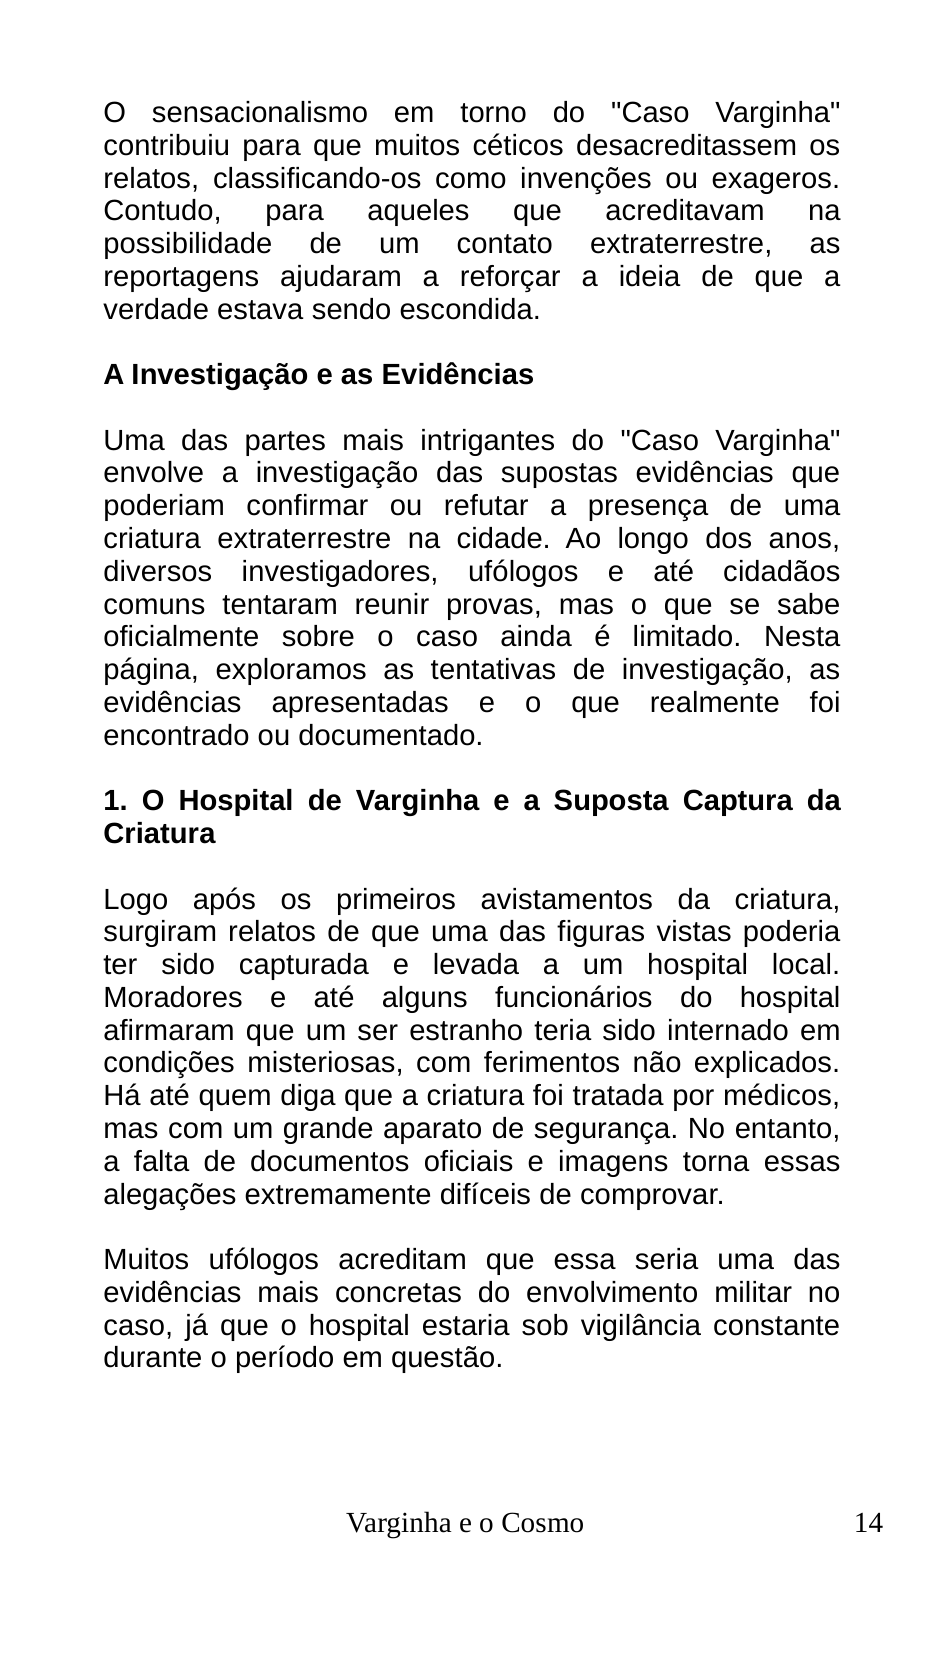

O sensacionalismo em torno do "Caso Varginha" contribuiu para que muitos céticos desacreditassem os relatos, classificando-os como invenções ou exageros. Contudo, para aqueles que acreditavam na possibilidade de um contato extraterrestre, as reportagens ajudaram a reforçar a ideia de que a verdade estava sendo escondida.
A Investigação e as Evidências
Uma das partes mais intrigantes do "Caso Varginha" envolve a investigação das supostas evidências que poderiam confirmar ou refutar a presença de uma criatura extraterrestre na cidade. Ao longo dos anos, diversos investigadores, ufólogos e até cidadãos comuns tentaram reunir provas, mas o que se sabe oficialmente sobre o caso ainda é limitado. Nesta página, exploramos as tentativas de investigação, as evidências apresentadas e o que realmente foi encontrado ou documentado.
1. O Hospital de Varginha e a Suposta Captura da Criatura
Logo após os primeiros avistamentos da criatura, surgiram relatos de que uma das figuras vistas poderia ter sido capturada e levada a um hospital local. Moradores e até alguns funcionários do hospital afirmaram que um ser estranho teria sido internado em condições misteriosas, com ferimentos não explicados. Há até quem diga que a criatura foi tratada por médicos, mas com um grande aparato de segurança. No entanto, a falta de documentos oficiais e imagens torna essas alegações extremamente difíceis de comprovar.
Muitos ufólogos acreditam que essa seria uma das evidências mais concretas do envolvimento militar no caso, já que o hospital estaria sob vigilância constante durante o período em questão.
Varginha e o Cosmo
14